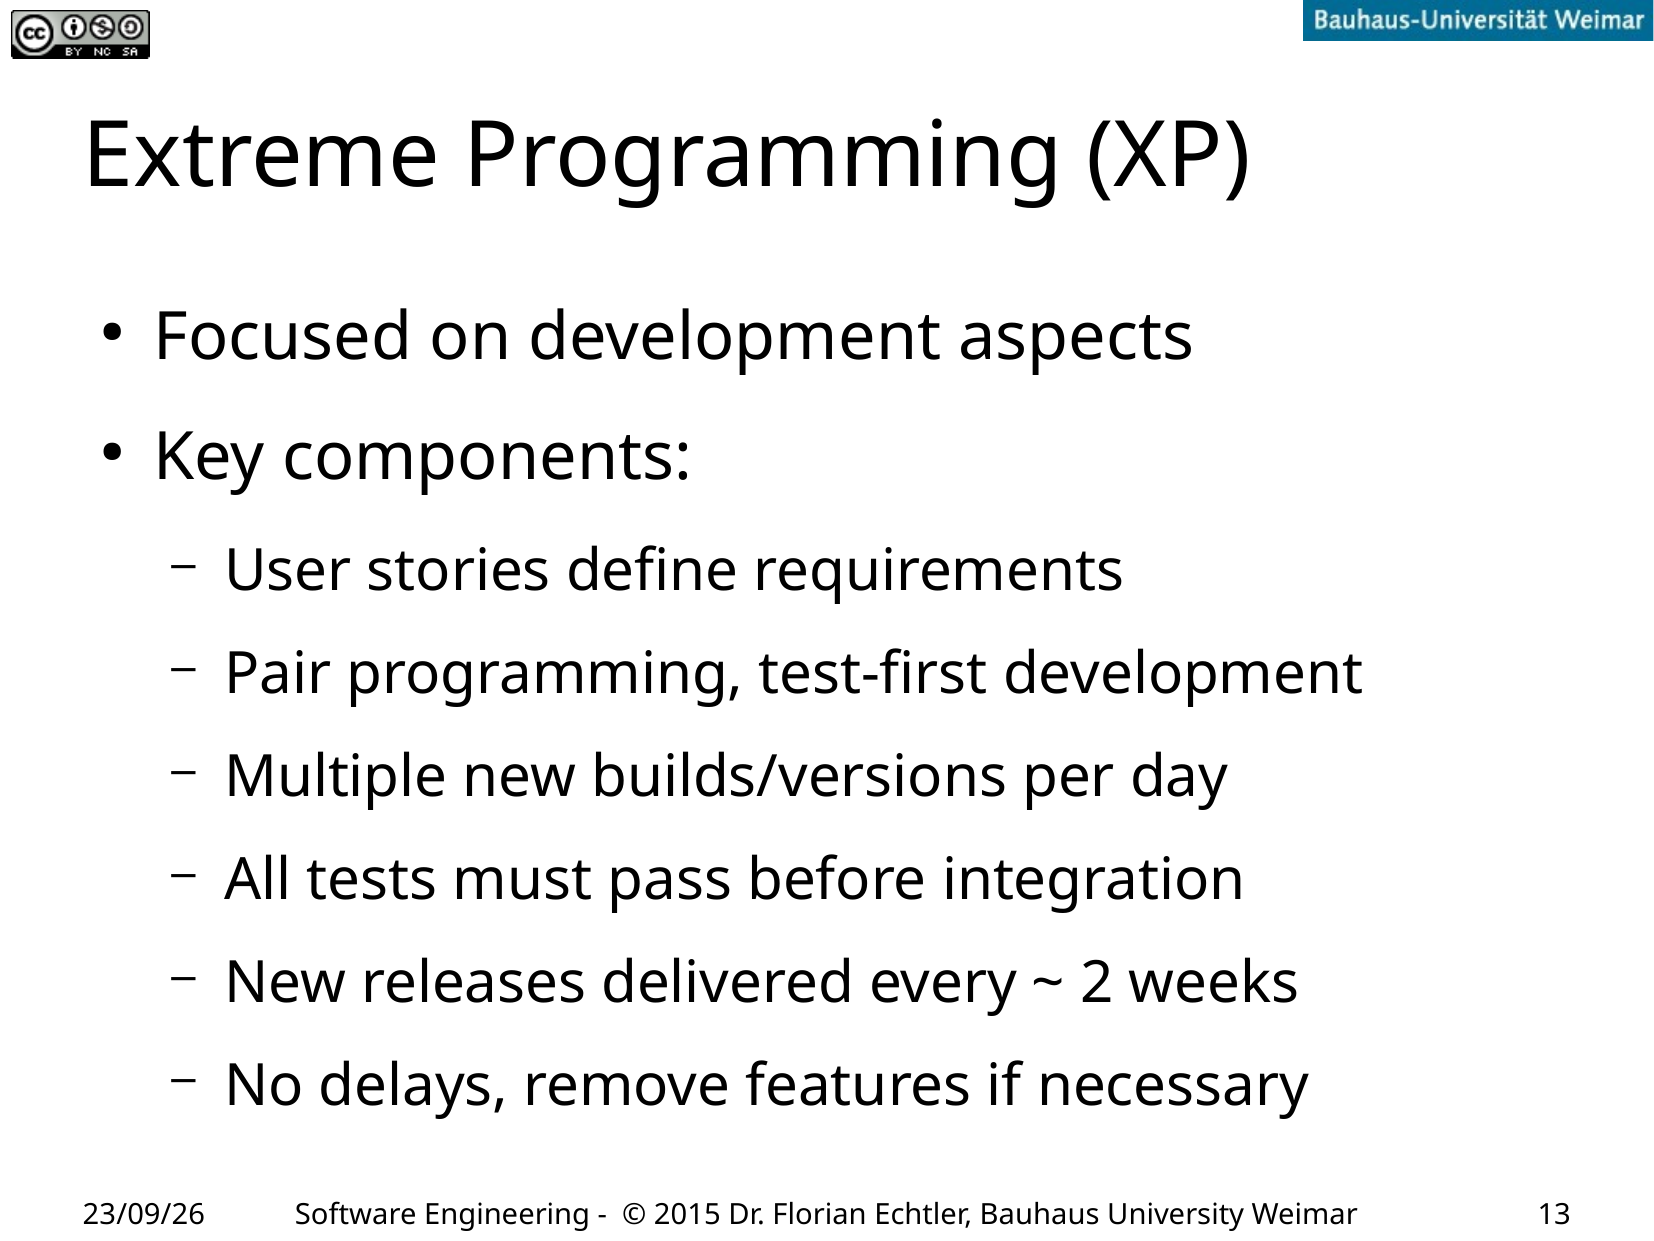

# Extreme Programming (XP)
Focused on development aspects
Key components:
User stories define requirements
Pair programming, test-first development
Multiple new builds/versions per day
All tests must pass before integration
New releases delivered every ~ 2 weeks
No delays, remove features if necessary
Software Engineering - © 2015 Dr. Florian Echtler, Bauhaus University Weimar
13